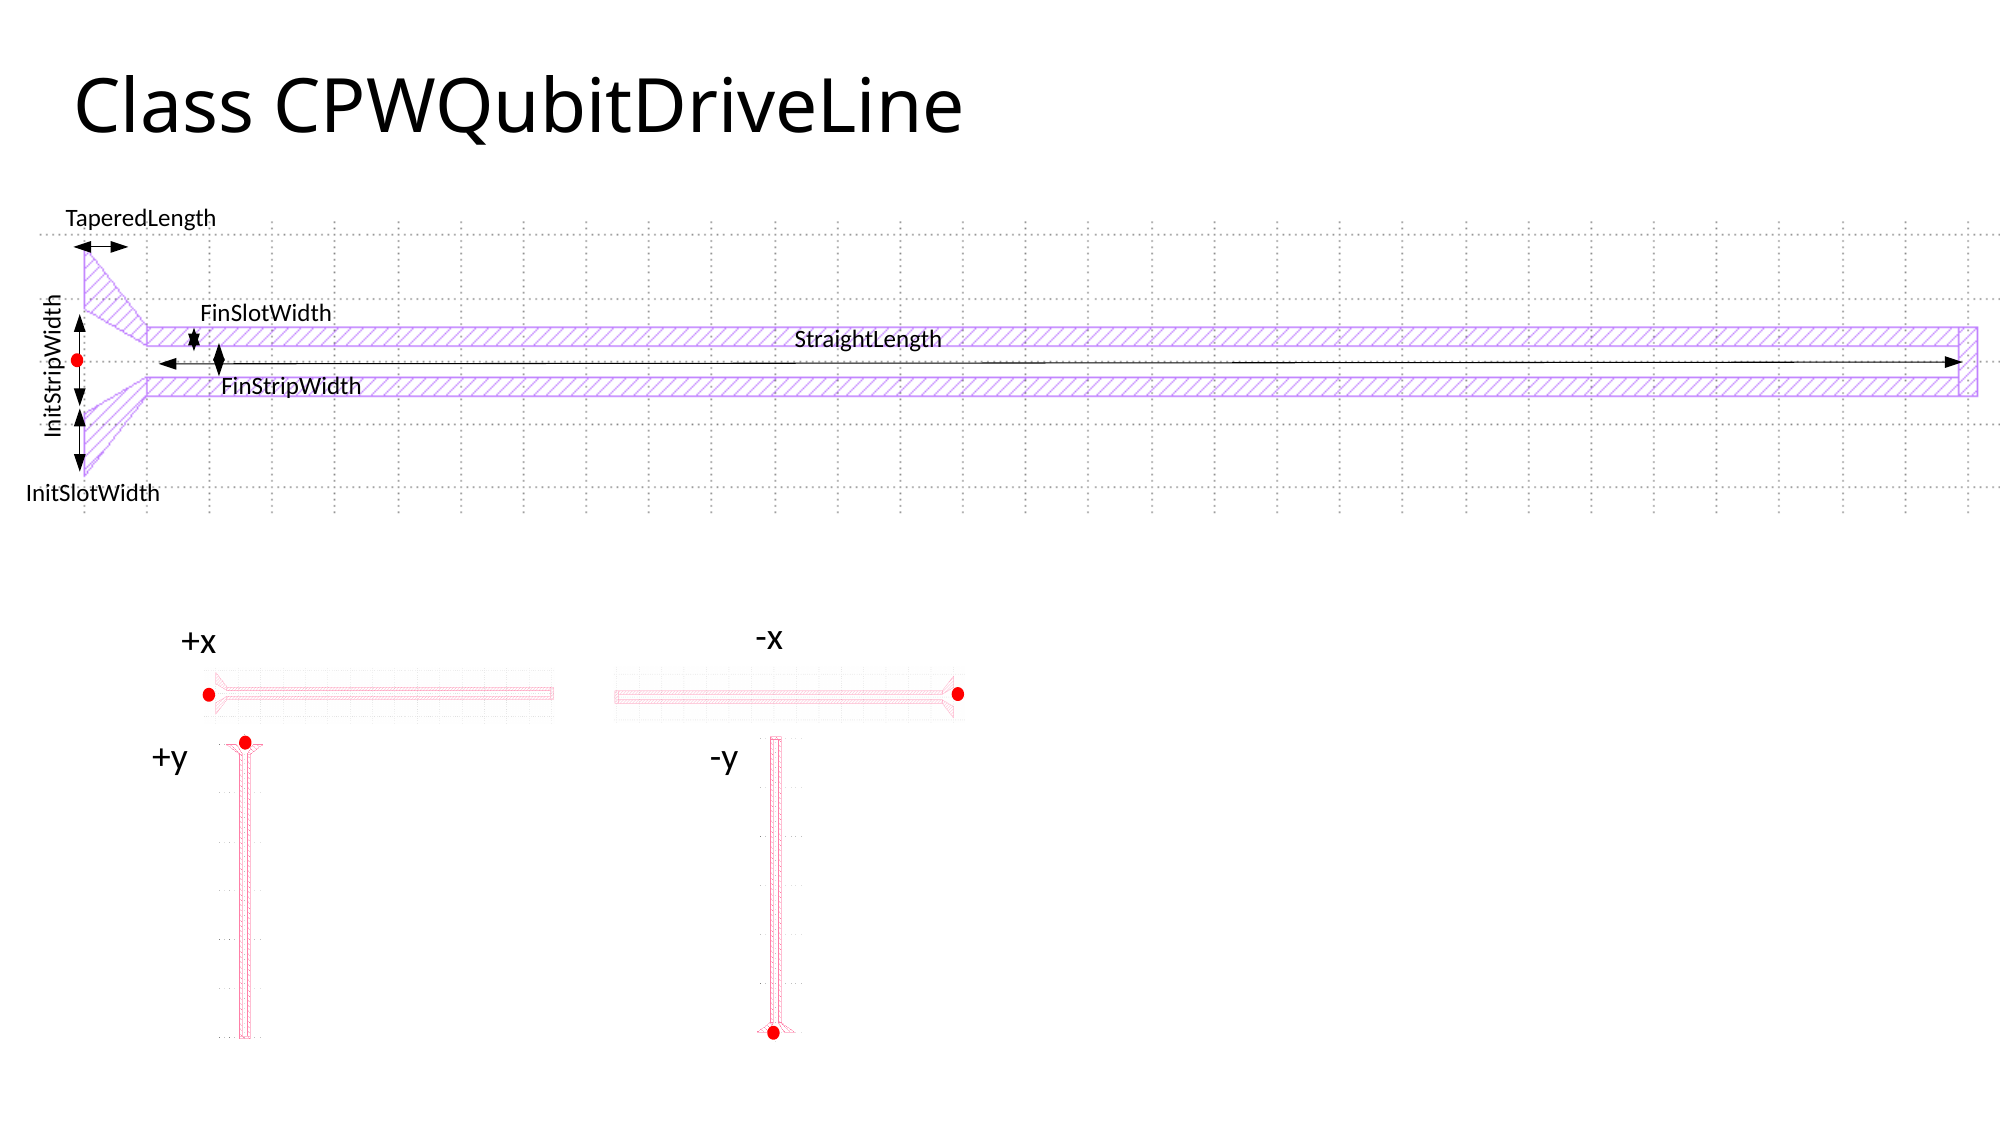

# Class CPWQubitDriveLine
TaperedLength
FinSlotWidth
StraightLength
InitStripWidth
FinStripWidth
InitSlotWidth
-x
+x
+y
-y